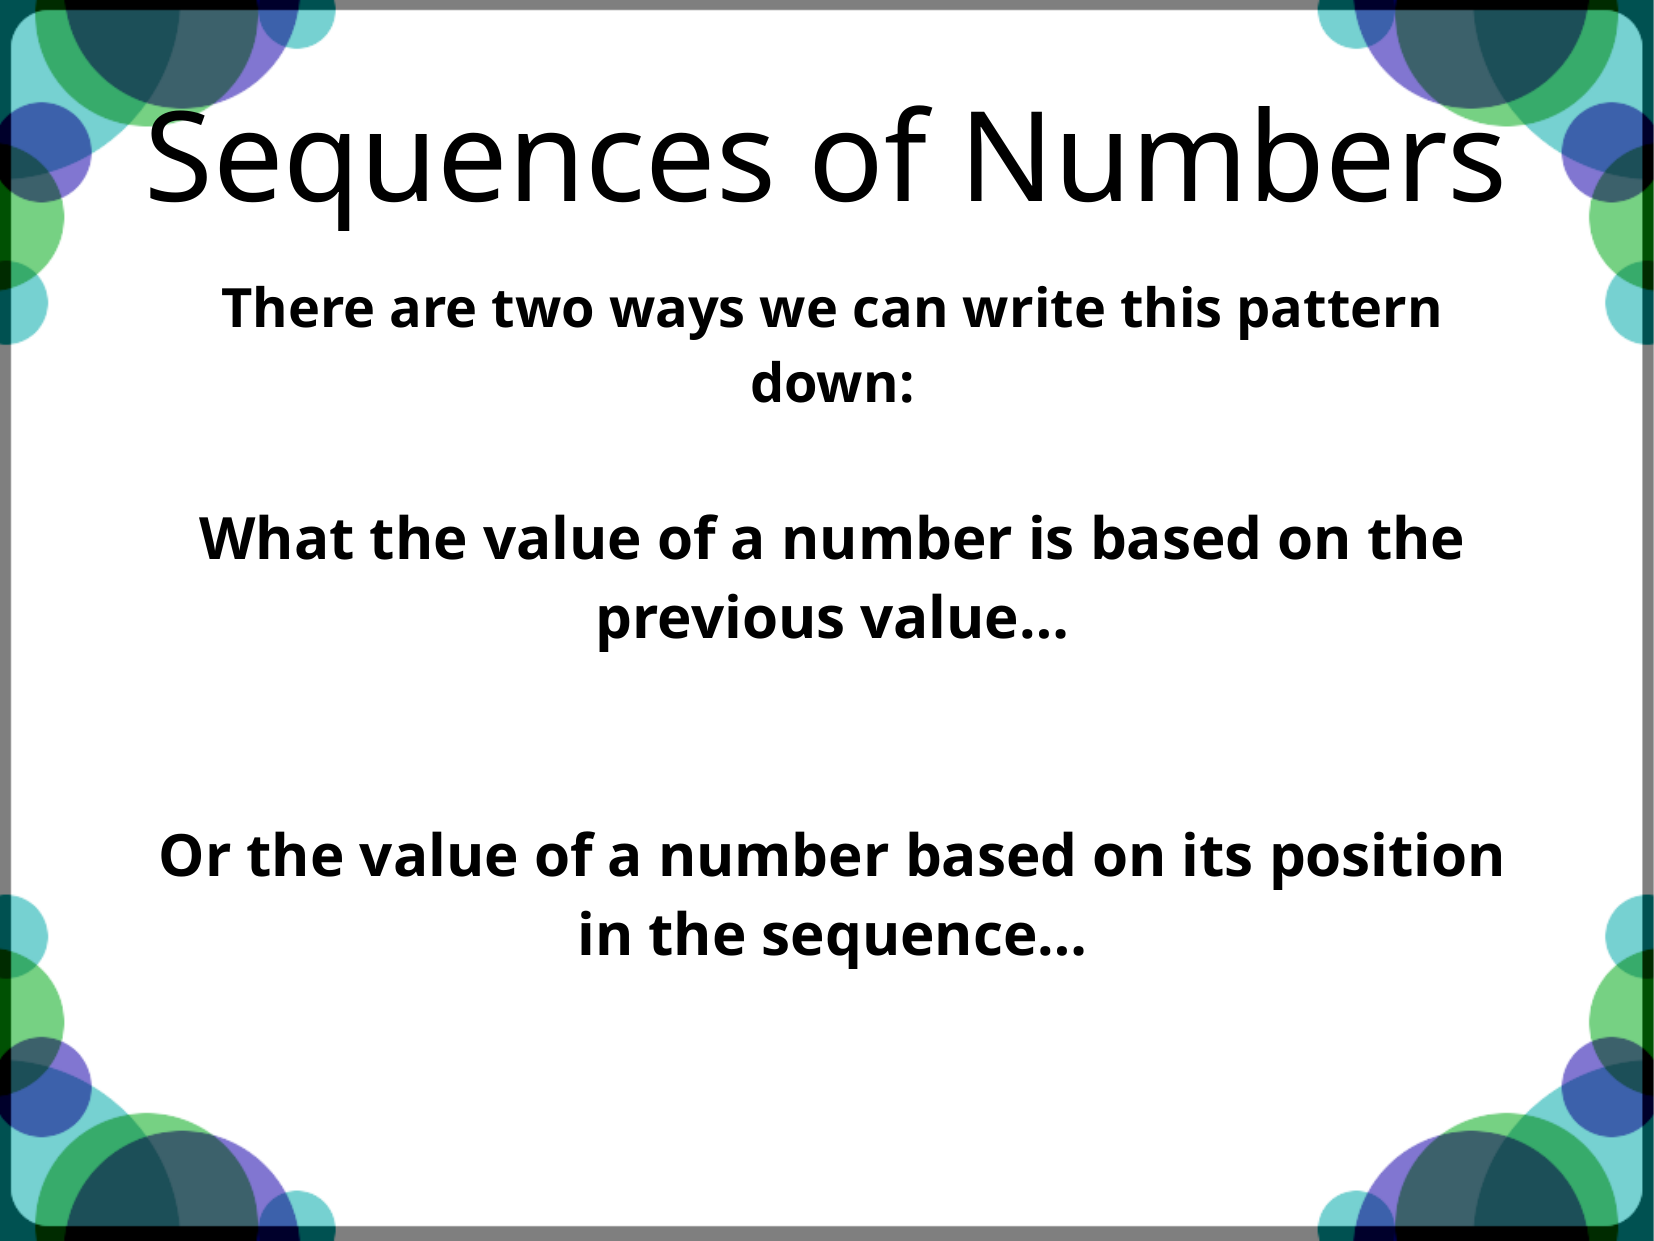

# Sequences of Numbers
There are two ways we can write this pattern down:
What the value of a number is based on the previous value…
Or the value of a number based on its position in the sequence…